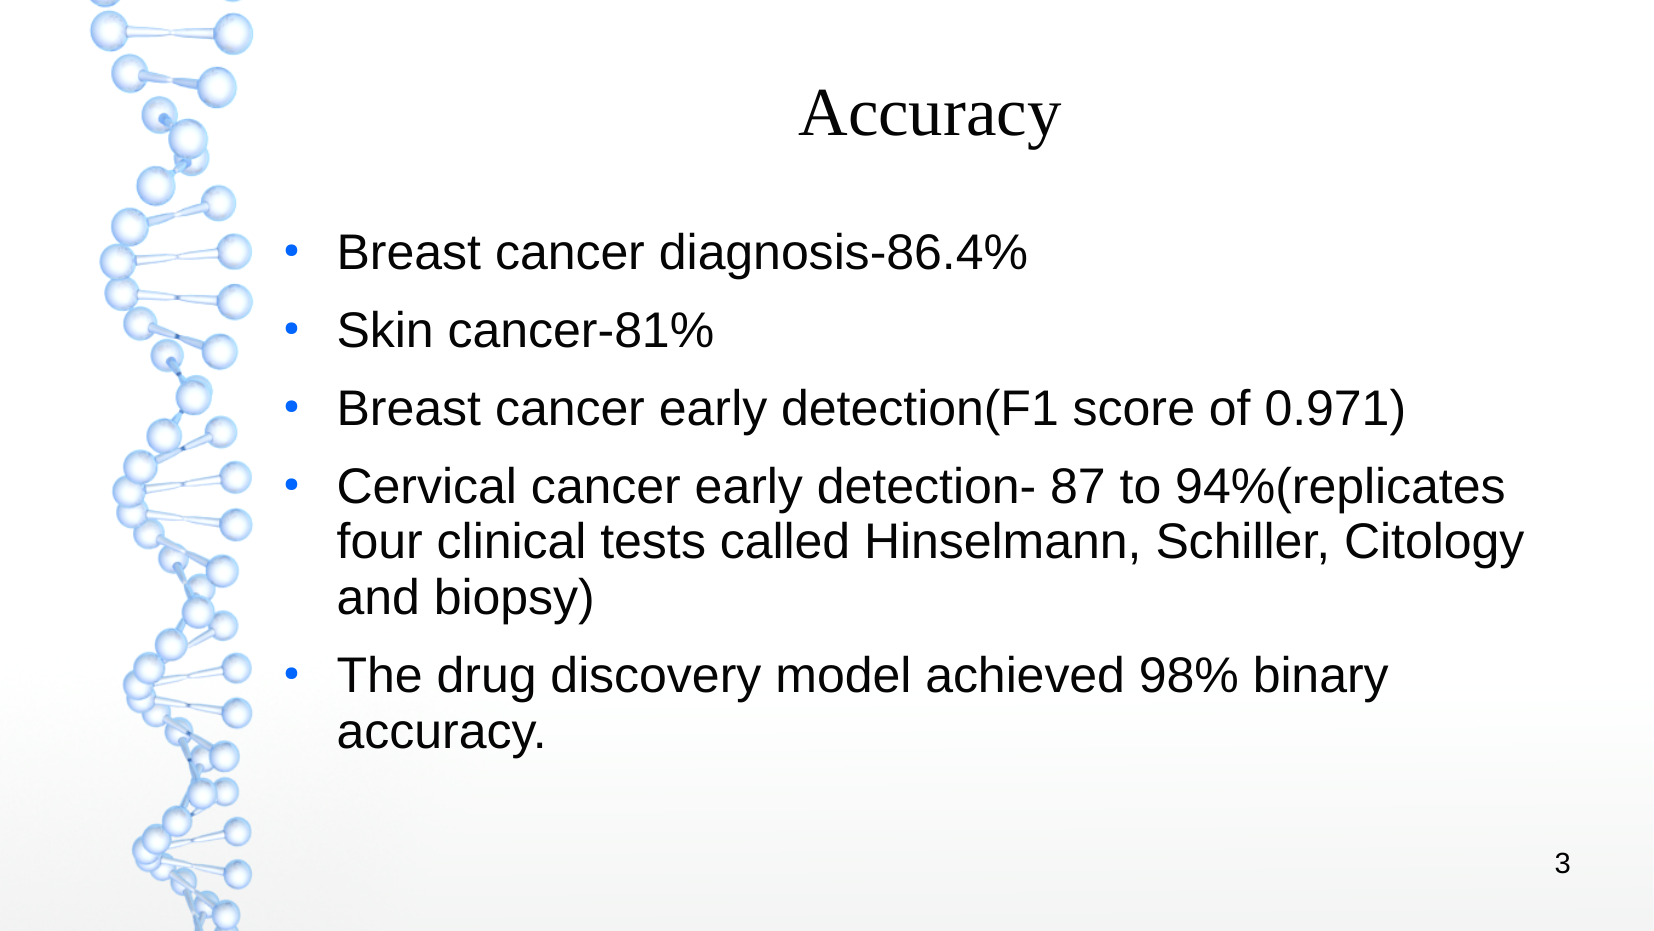

# Accuracy
Breast cancer diagnosis-86.4%
Skin cancer-81%
Breast cancer early detection(F1 score of 0.971)
Cervical cancer early detection- 87 to 94%(replicates four clinical tests called Hinselmann, Schiller, Citology and biopsy)
The drug discovery model achieved 98% binary accuracy.
3